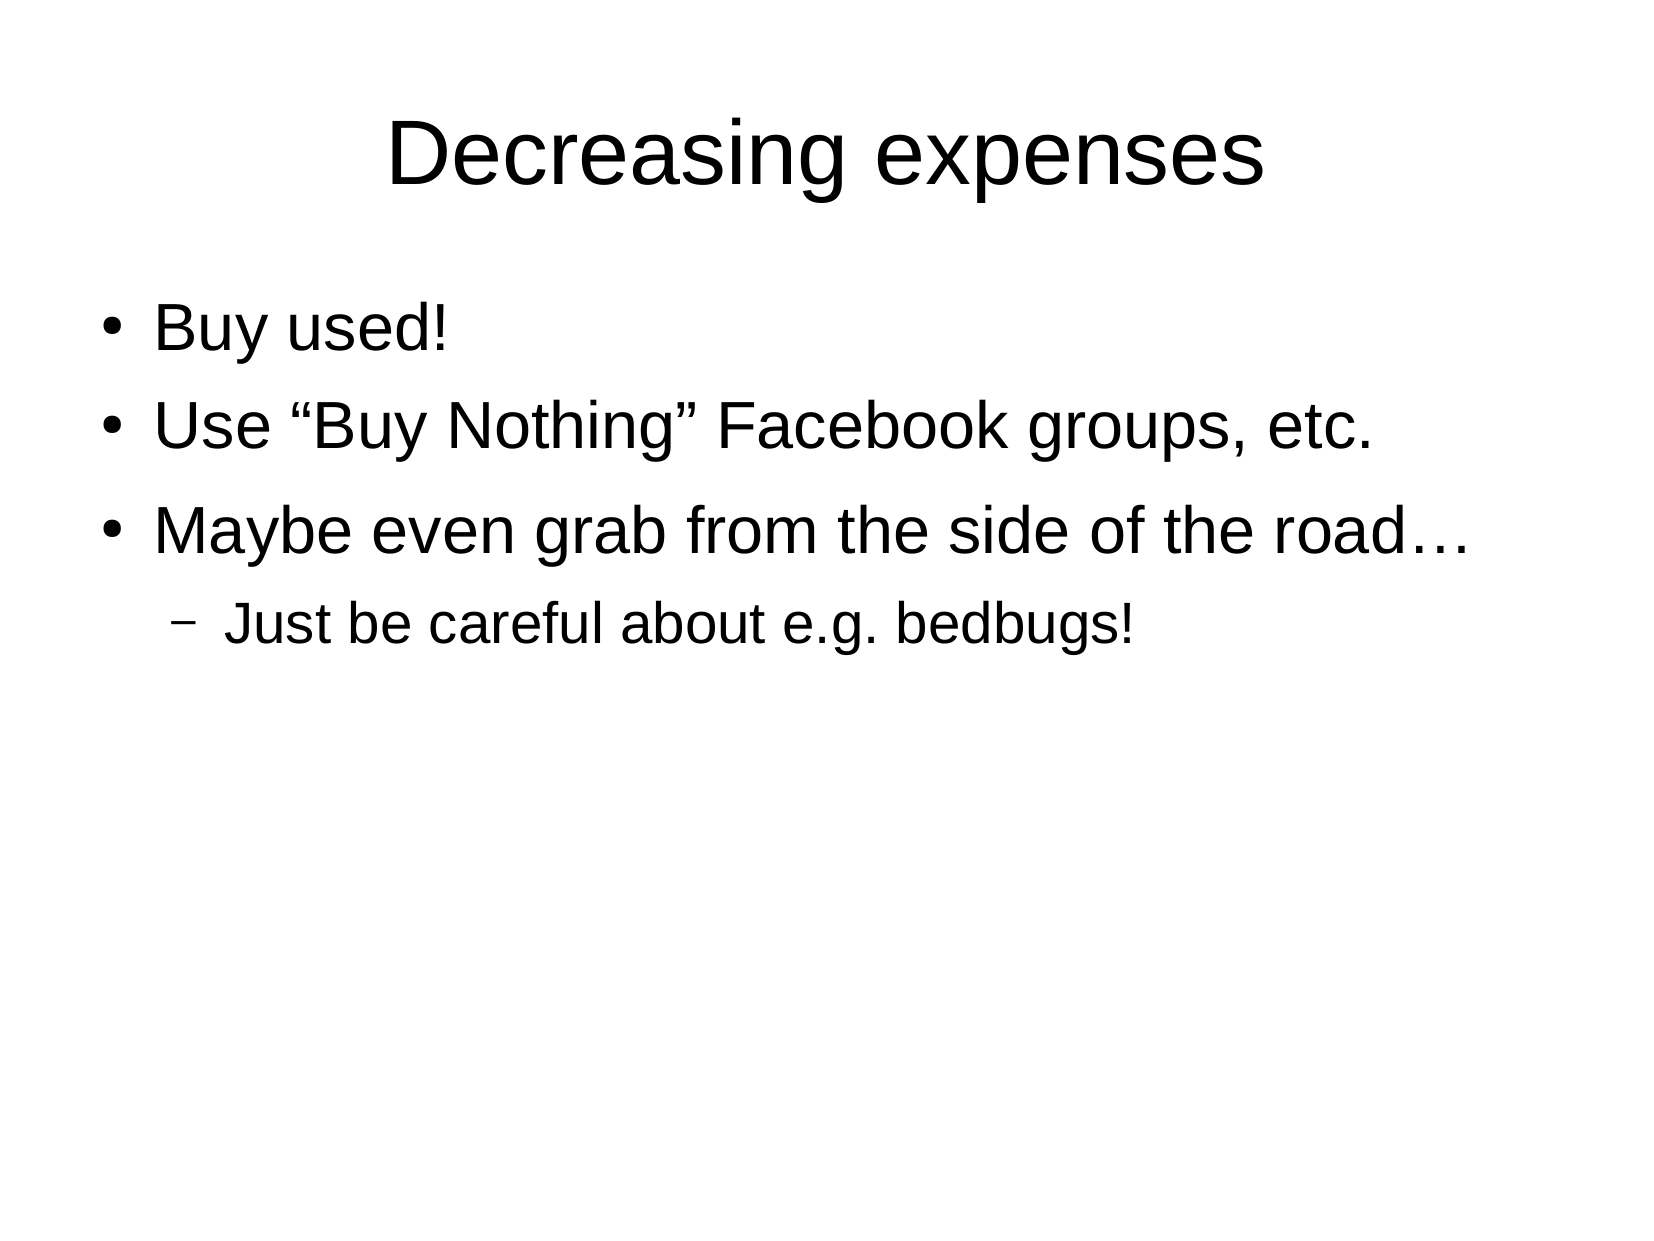

# Decreasing expenses
Buy used!
Use “Buy Nothing” Facebook groups, etc.
Maybe even grab from the side of the road…
Just be careful about e.g. bedbugs!